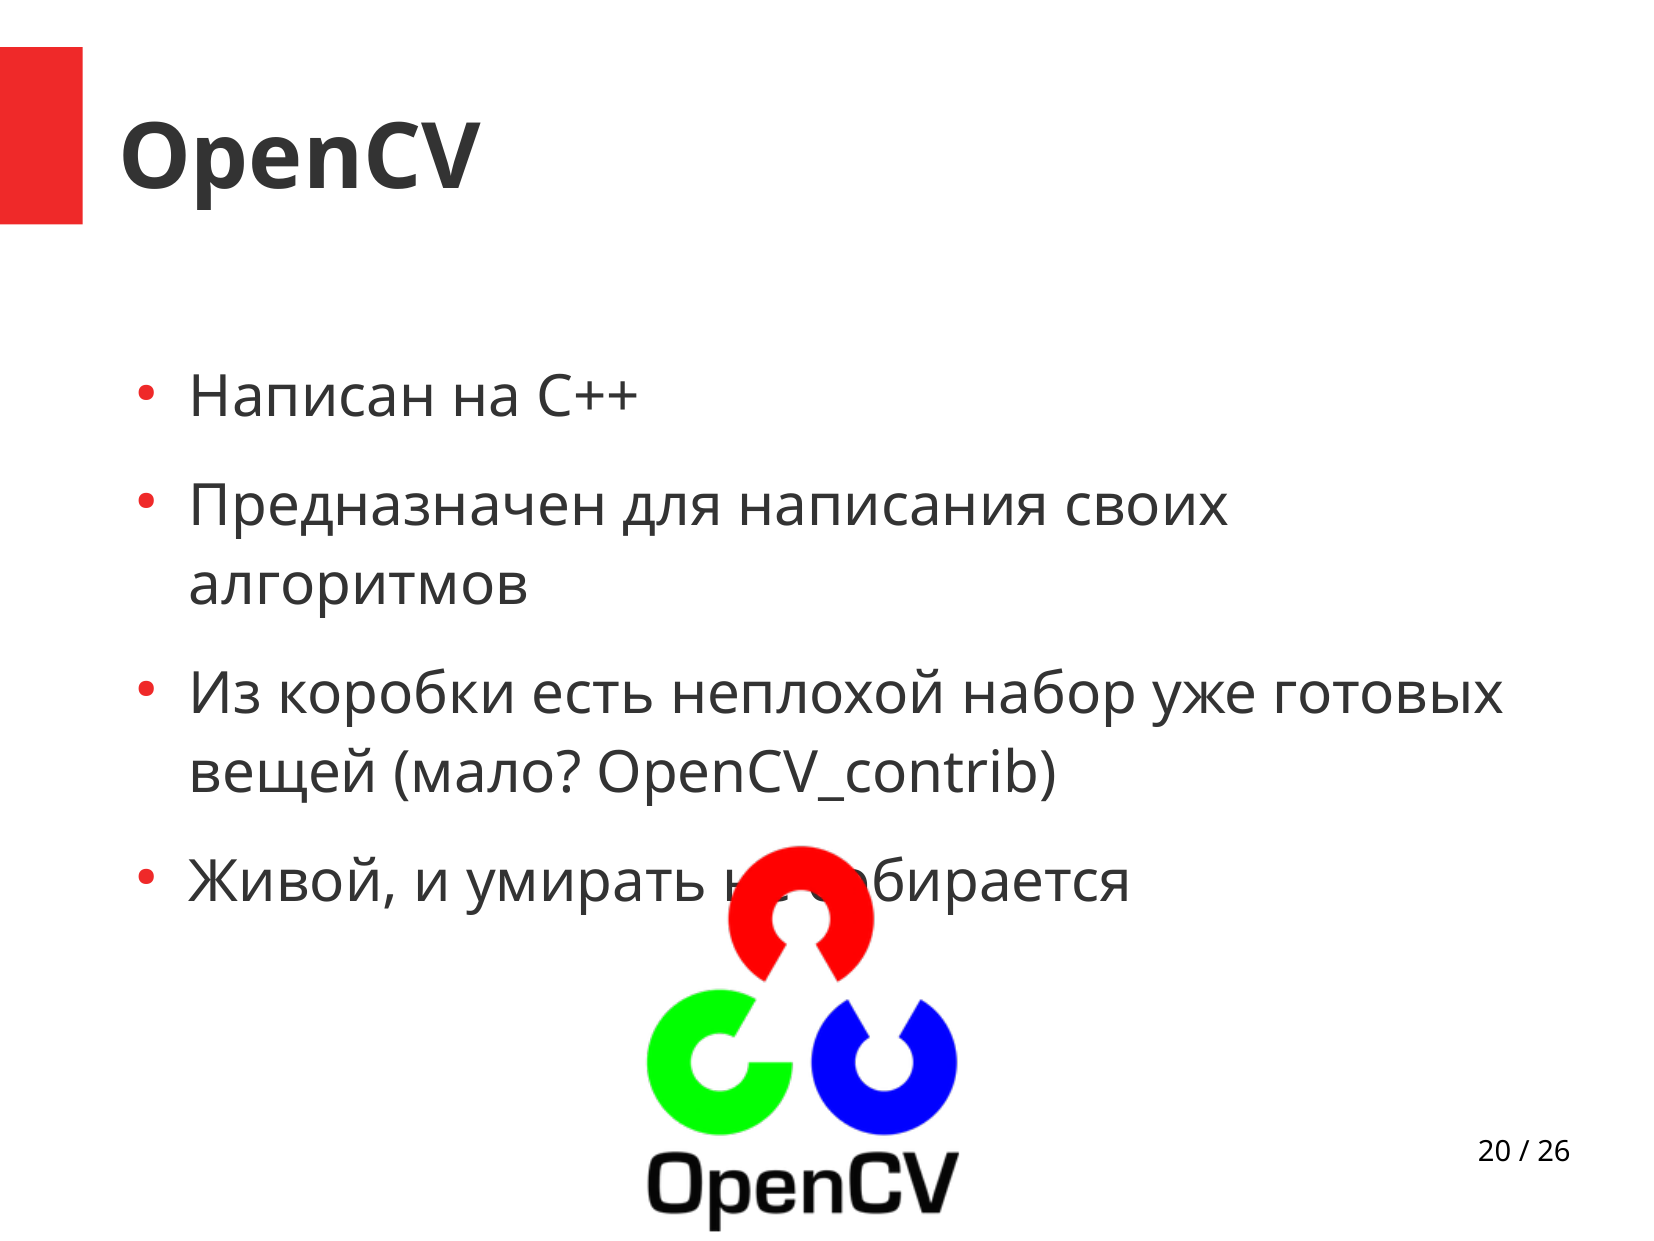

# OpenCV
Написан на C++
Предназначен для написания своих алгоритмов
Из коробки есть неплохой набор уже готовых вещей (мало? OpenCV_contrib)
Живой, и умирать не собирается
20